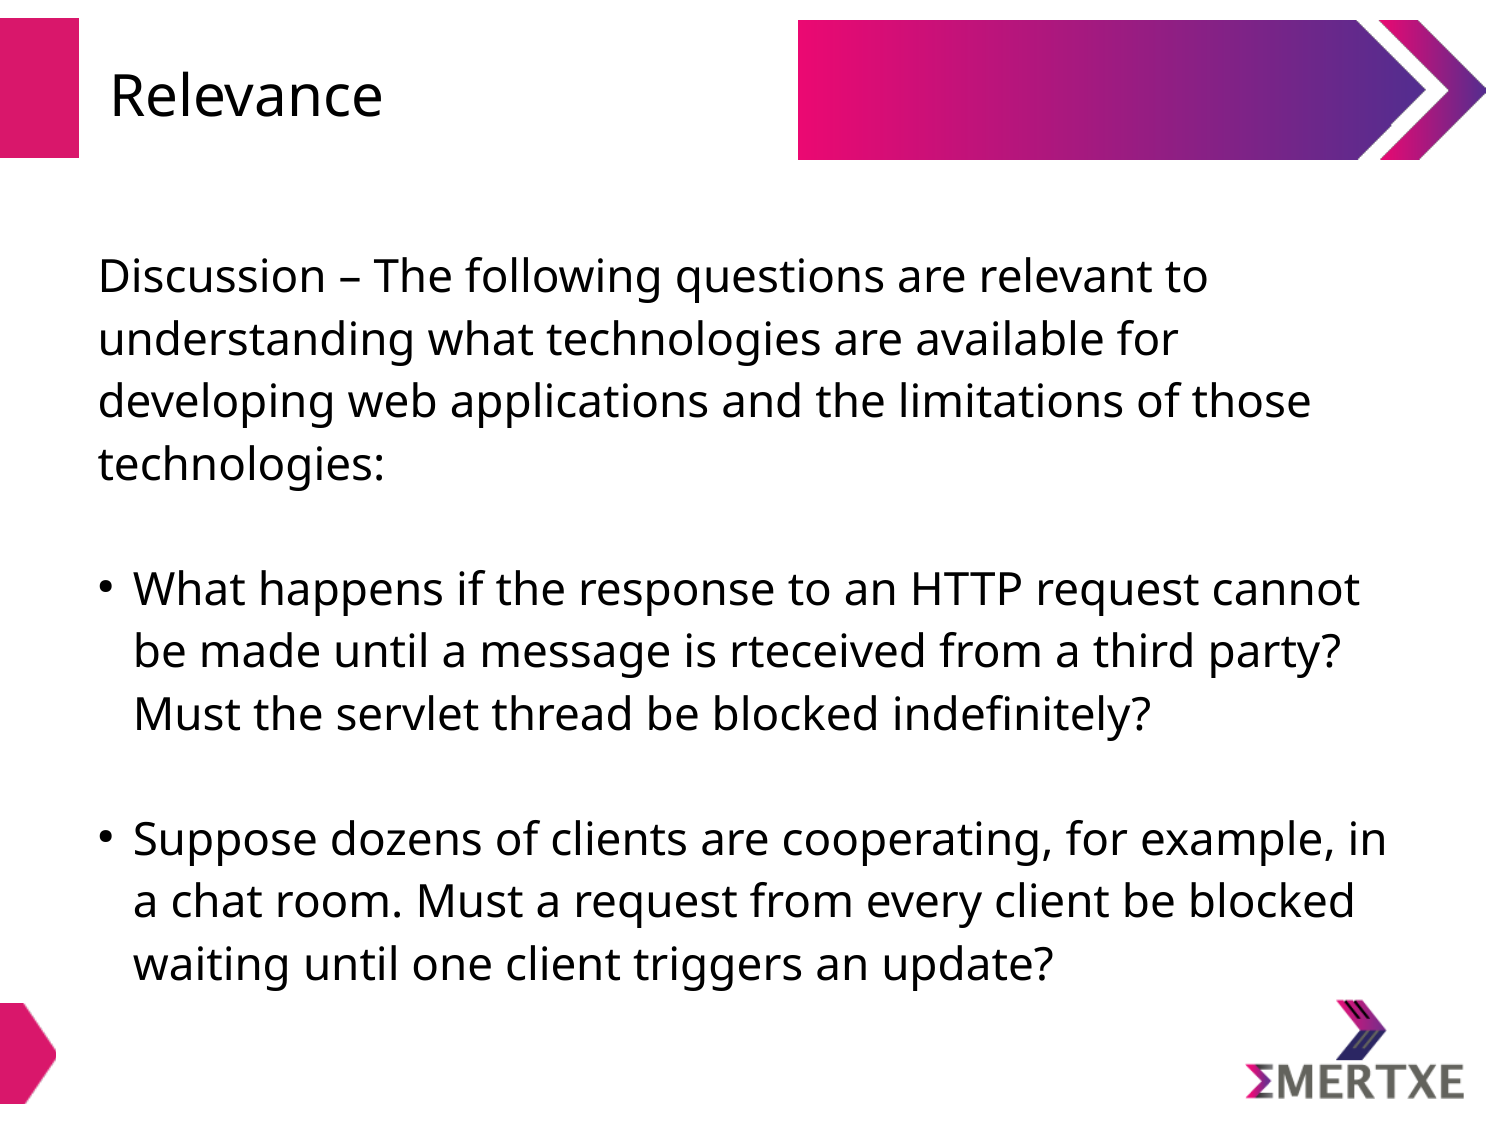

Relevance
Discussion – The following questions are relevant to understanding what technologies are available for developing web applications and the limitations of those technologies:
What happens if the response to an HTTP request cannot be made until a message is rteceived from a third party? Must the servlet thread be blocked indefinitely?
Suppose dozens of clients are cooperating, for example, in a chat room. Must a request from every client be blocked waiting until one client triggers an update?